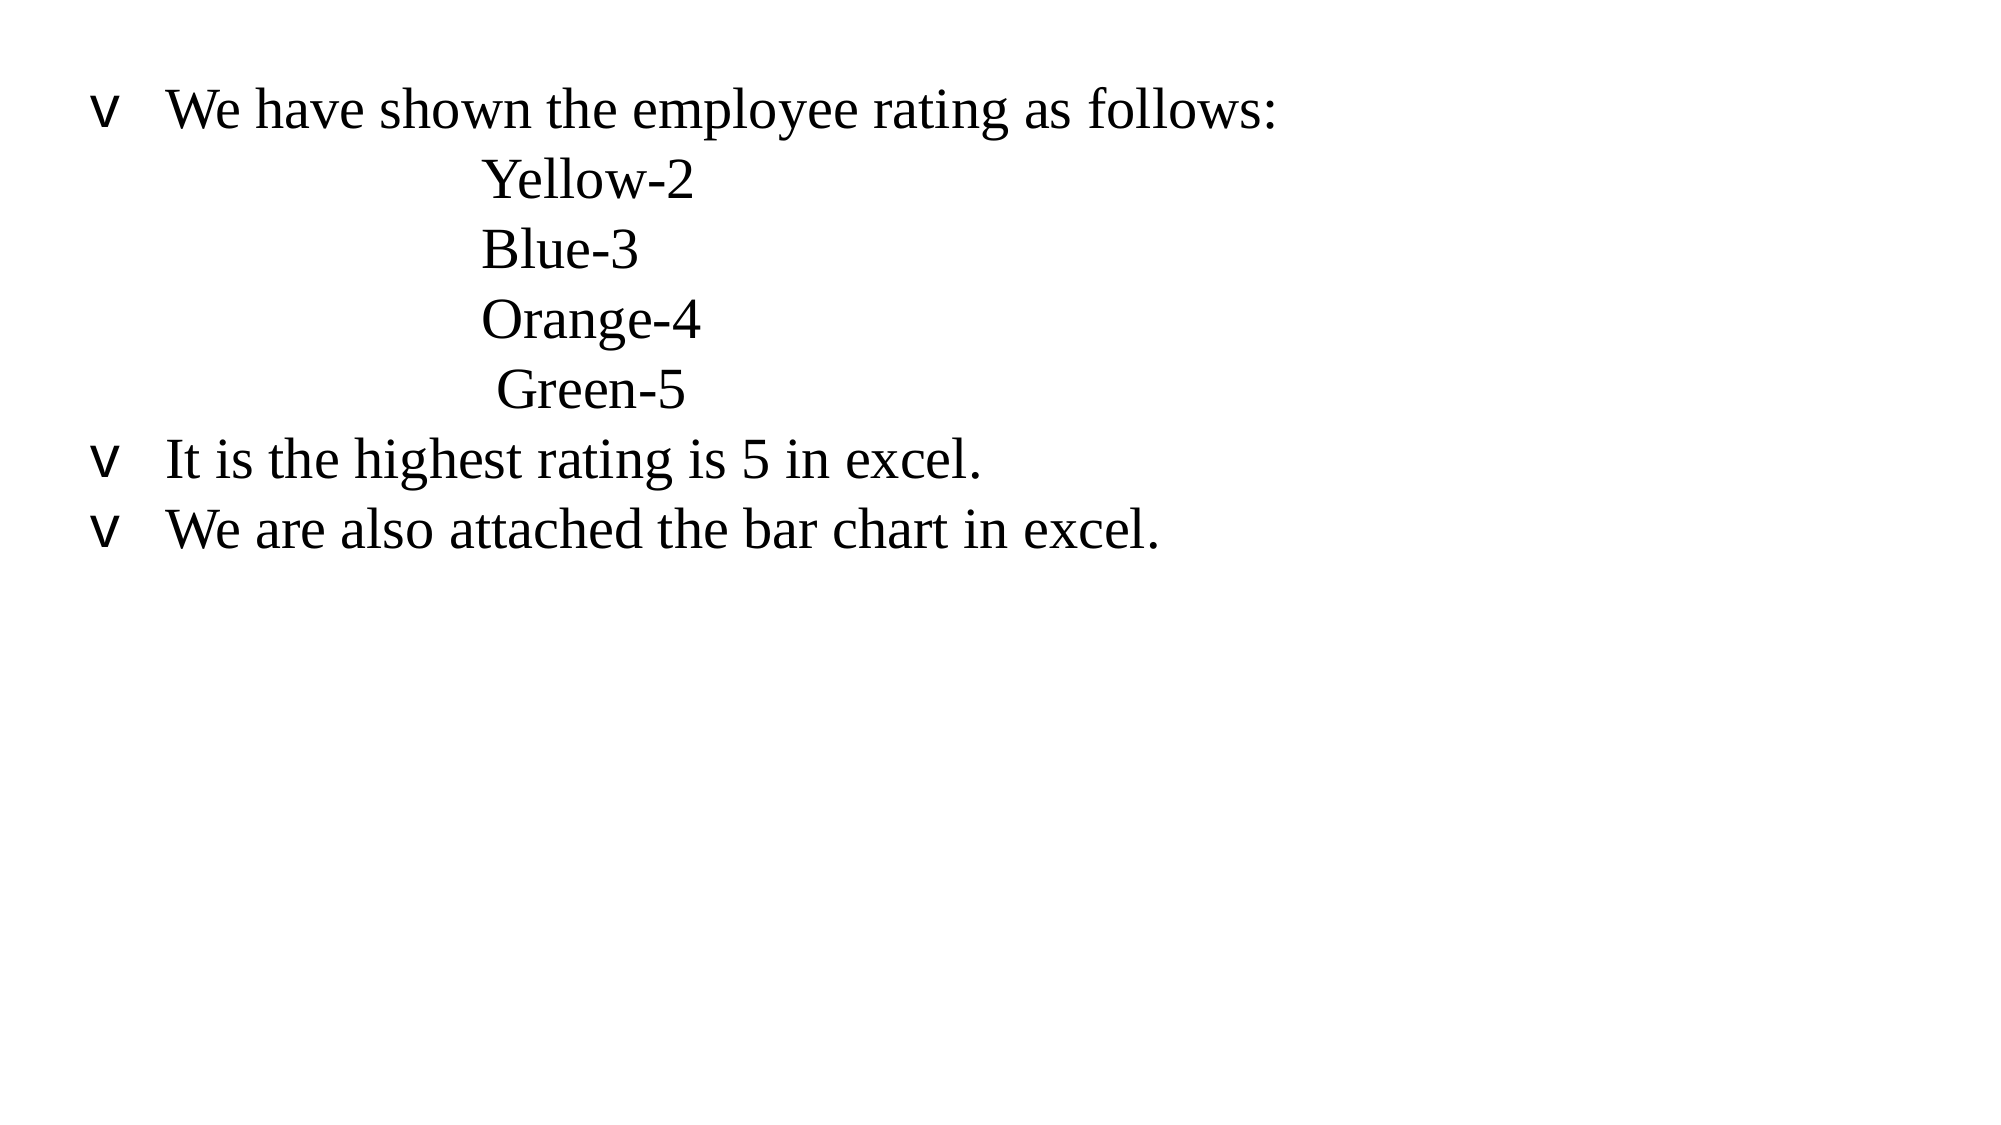

We have shown the employee rating as follows:
 Yellow-2
 Blue-3
 Orange-4
 Green-5
It is the highest rating is 5 in excel.
We are also attached the bar chart in excel.